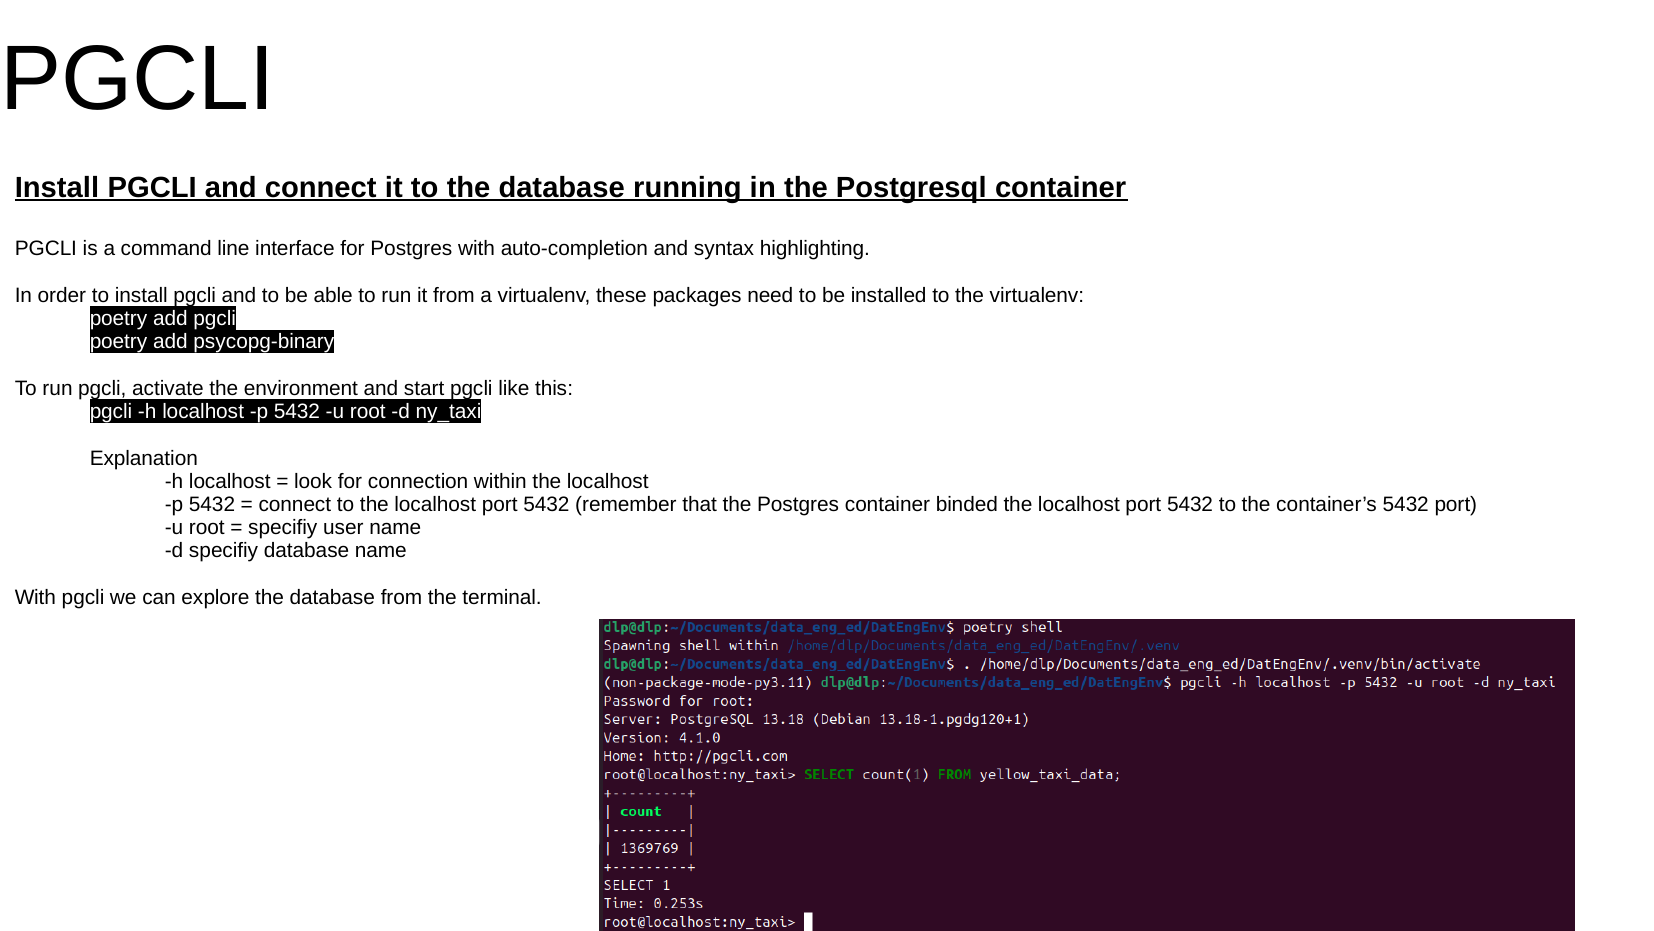

# PGCLI
Install PGCLI and connect it to the database running in the Postgresql container
PGCLI is a command line interface for Postgres with auto-completion and syntax highlighting.
In order to install pgcli and to be able to run it from a virtualenv, these packages need to be installed to the virtualenv:
	poetry add pgcli
	poetry add psycopg-binary
To run pgcli, activate the environment and start pgcli like this:
	pgcli -h localhost -p 5432 -u root -d ny_taxi
	Explanation
		-h localhost = look for connection within the localhost
		-p 5432 = connect to the localhost port 5432 (remember that the Postgres container binded the localhost port 5432 to the container’s 5432 port)
		-u root = specifiy user name
		-d specifiy database name
With pgcli we can explore the database from the terminal.